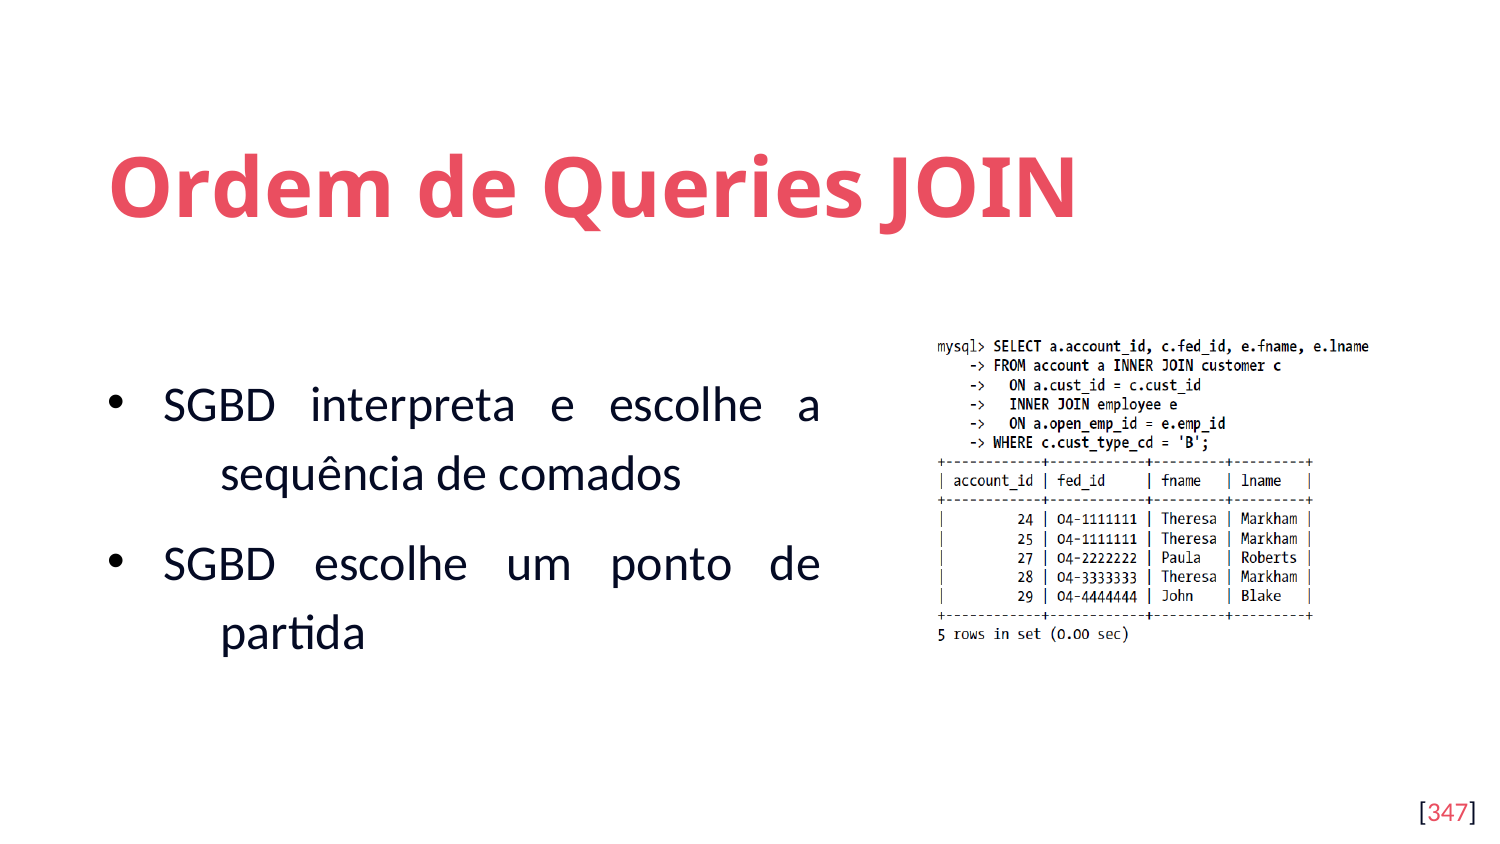

Ordem de Queries JOIN
SGBD interpreta e escolhe a sequência de comados
SGBD escolhe um ponto de partida